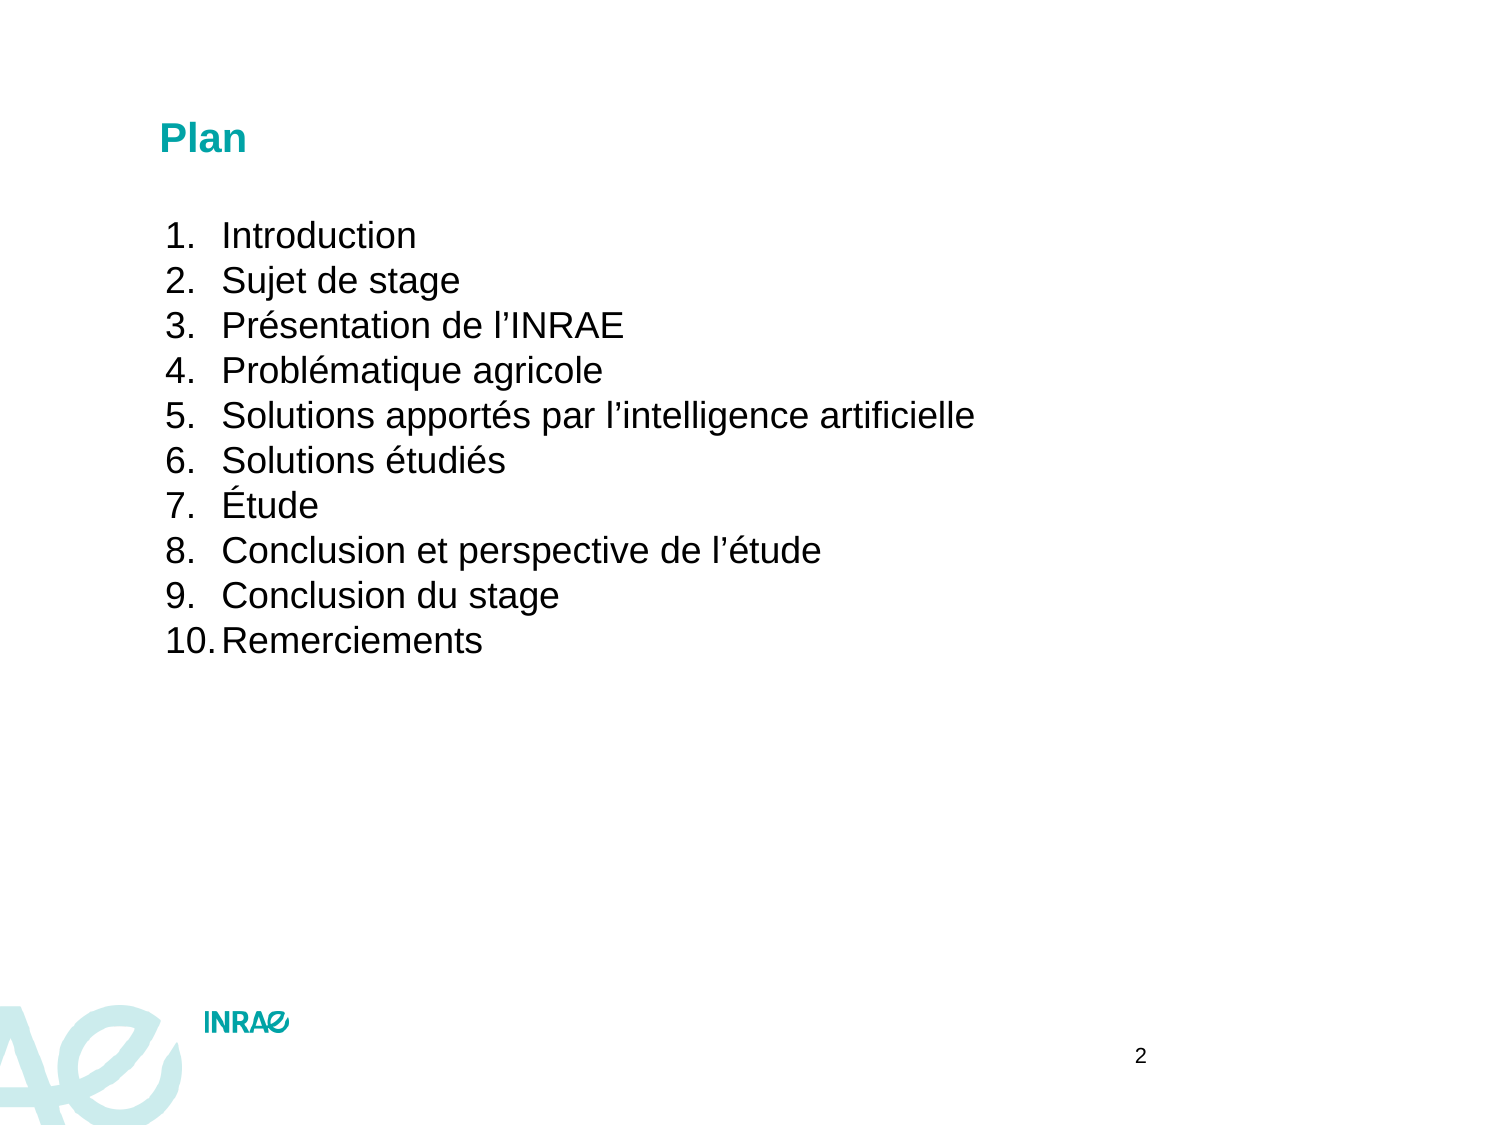

Plan
Introduction
Sujet de stage
Présentation de l’INRAE
Problématique agricole
Solutions apportés par l’intelligence artificielle
Solutions étudiés
Étude
Conclusion et perspective de l’étude
Conclusion du stage
Remerciements